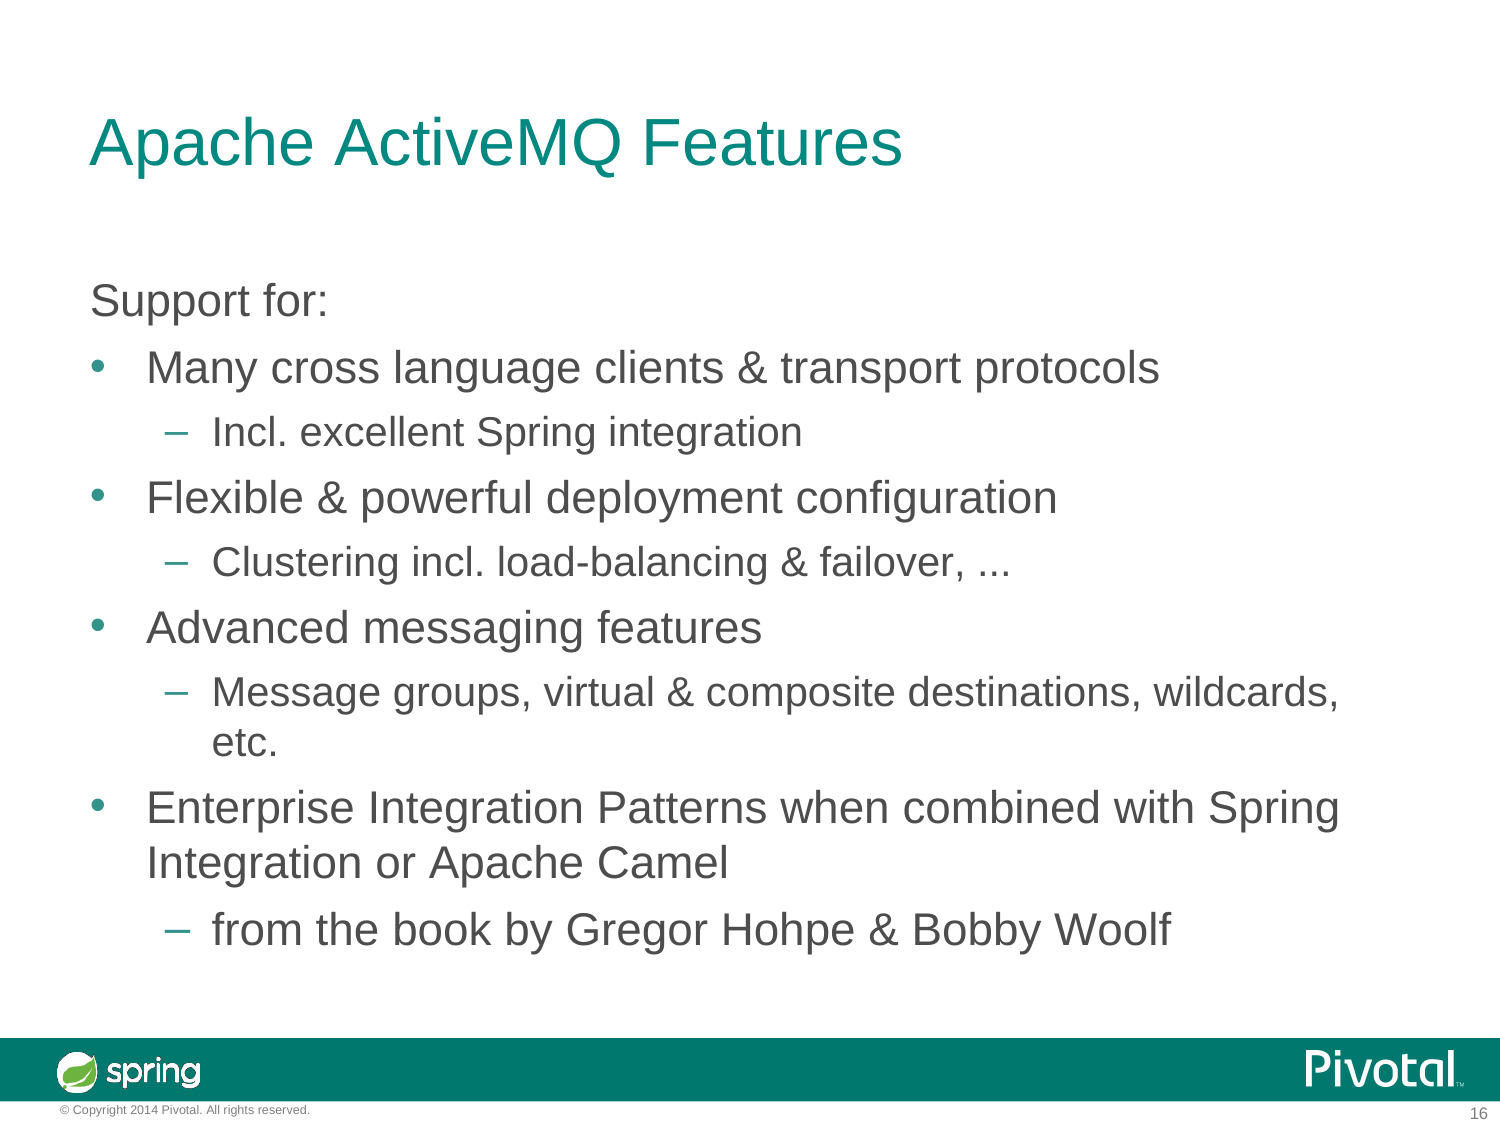

# Apache ActiveMQ Features
Support for:
Many cross language clients & transport protocols
Incl. excellent Spring integration
Flexible & powerful deployment configuration
Clustering incl. load-balancing & failover, ...
Advanced messaging features
Message groups, virtual & composite destinations, wildcards, etc.
Enterprise Integration Patterns when combined with Spring Integration or Apache Camel
from the book by Gregor Hohpe & Bobby Woolf